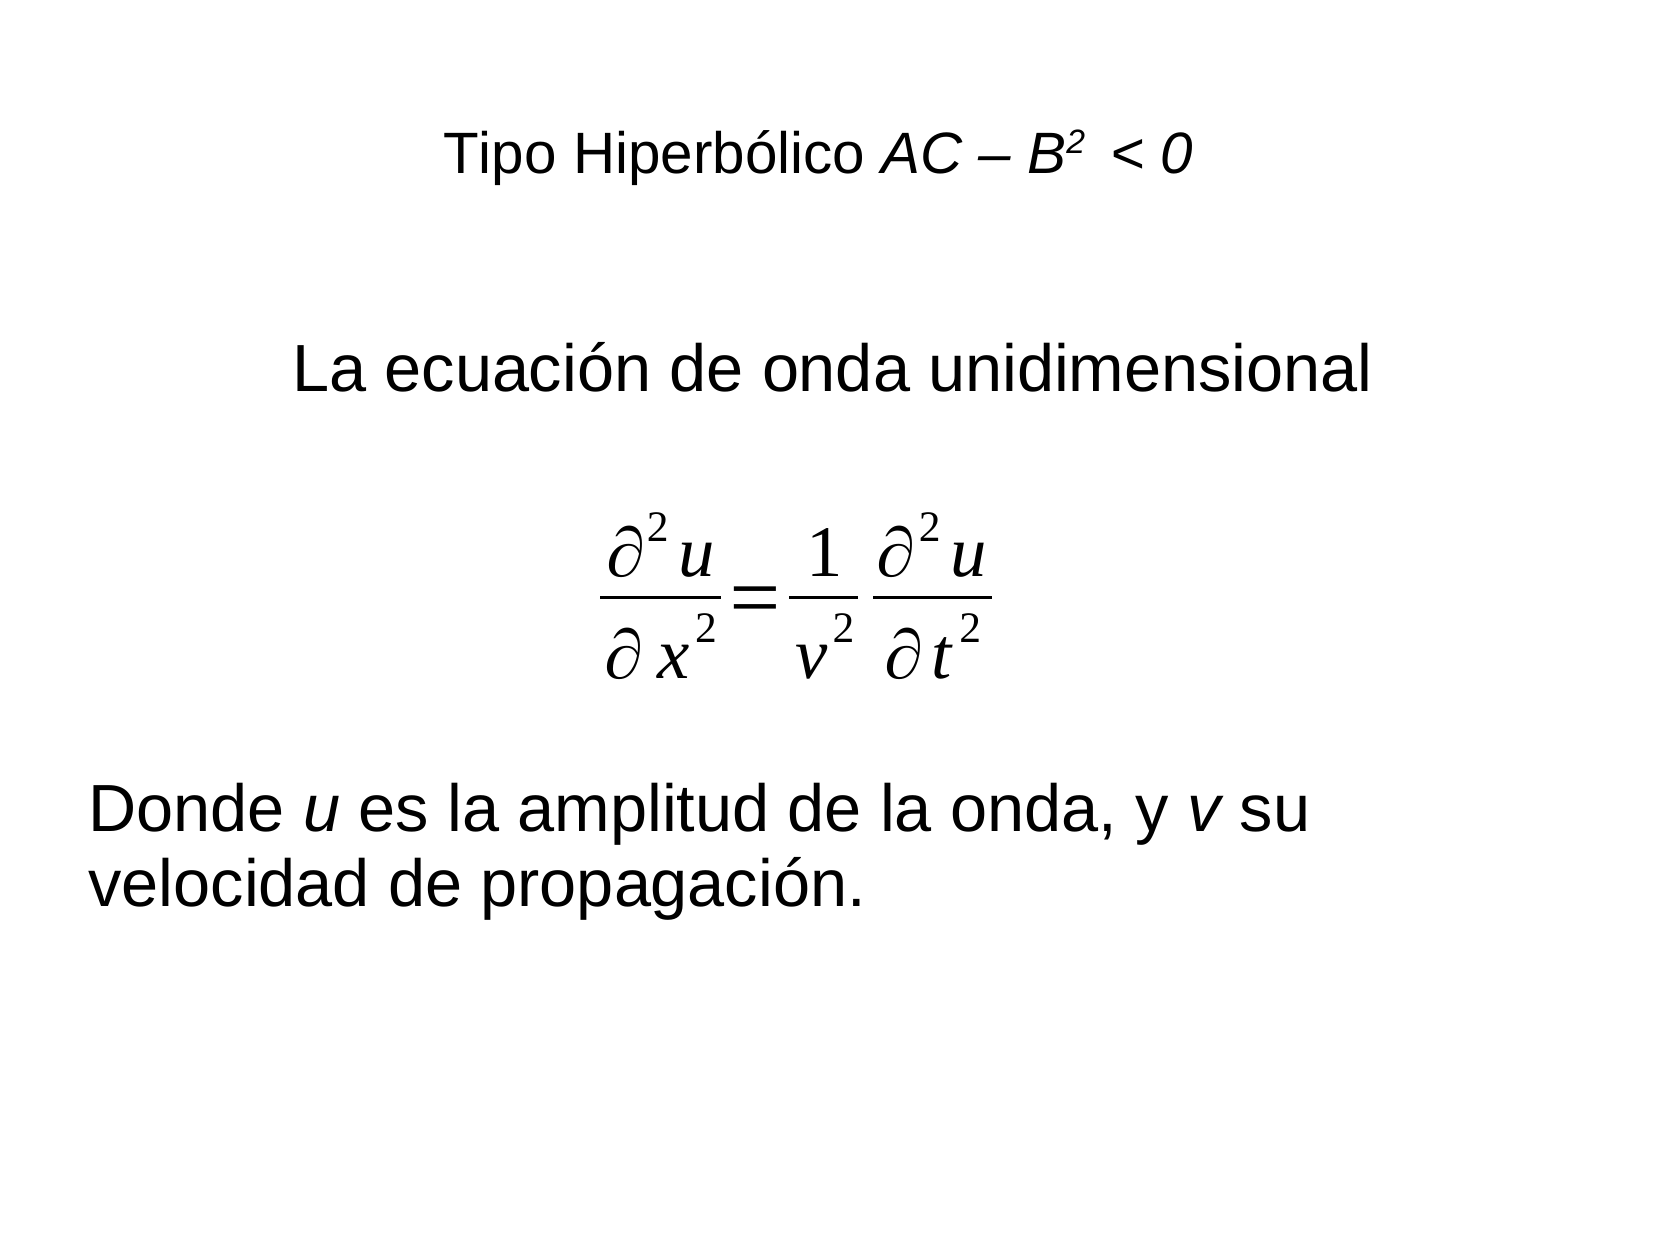

# Tipo Hiperbólico AC – B2 < 0
La ecuación de onda unidimensional
Donde u es la amplitud de la onda, y v su velocidad de propagación.